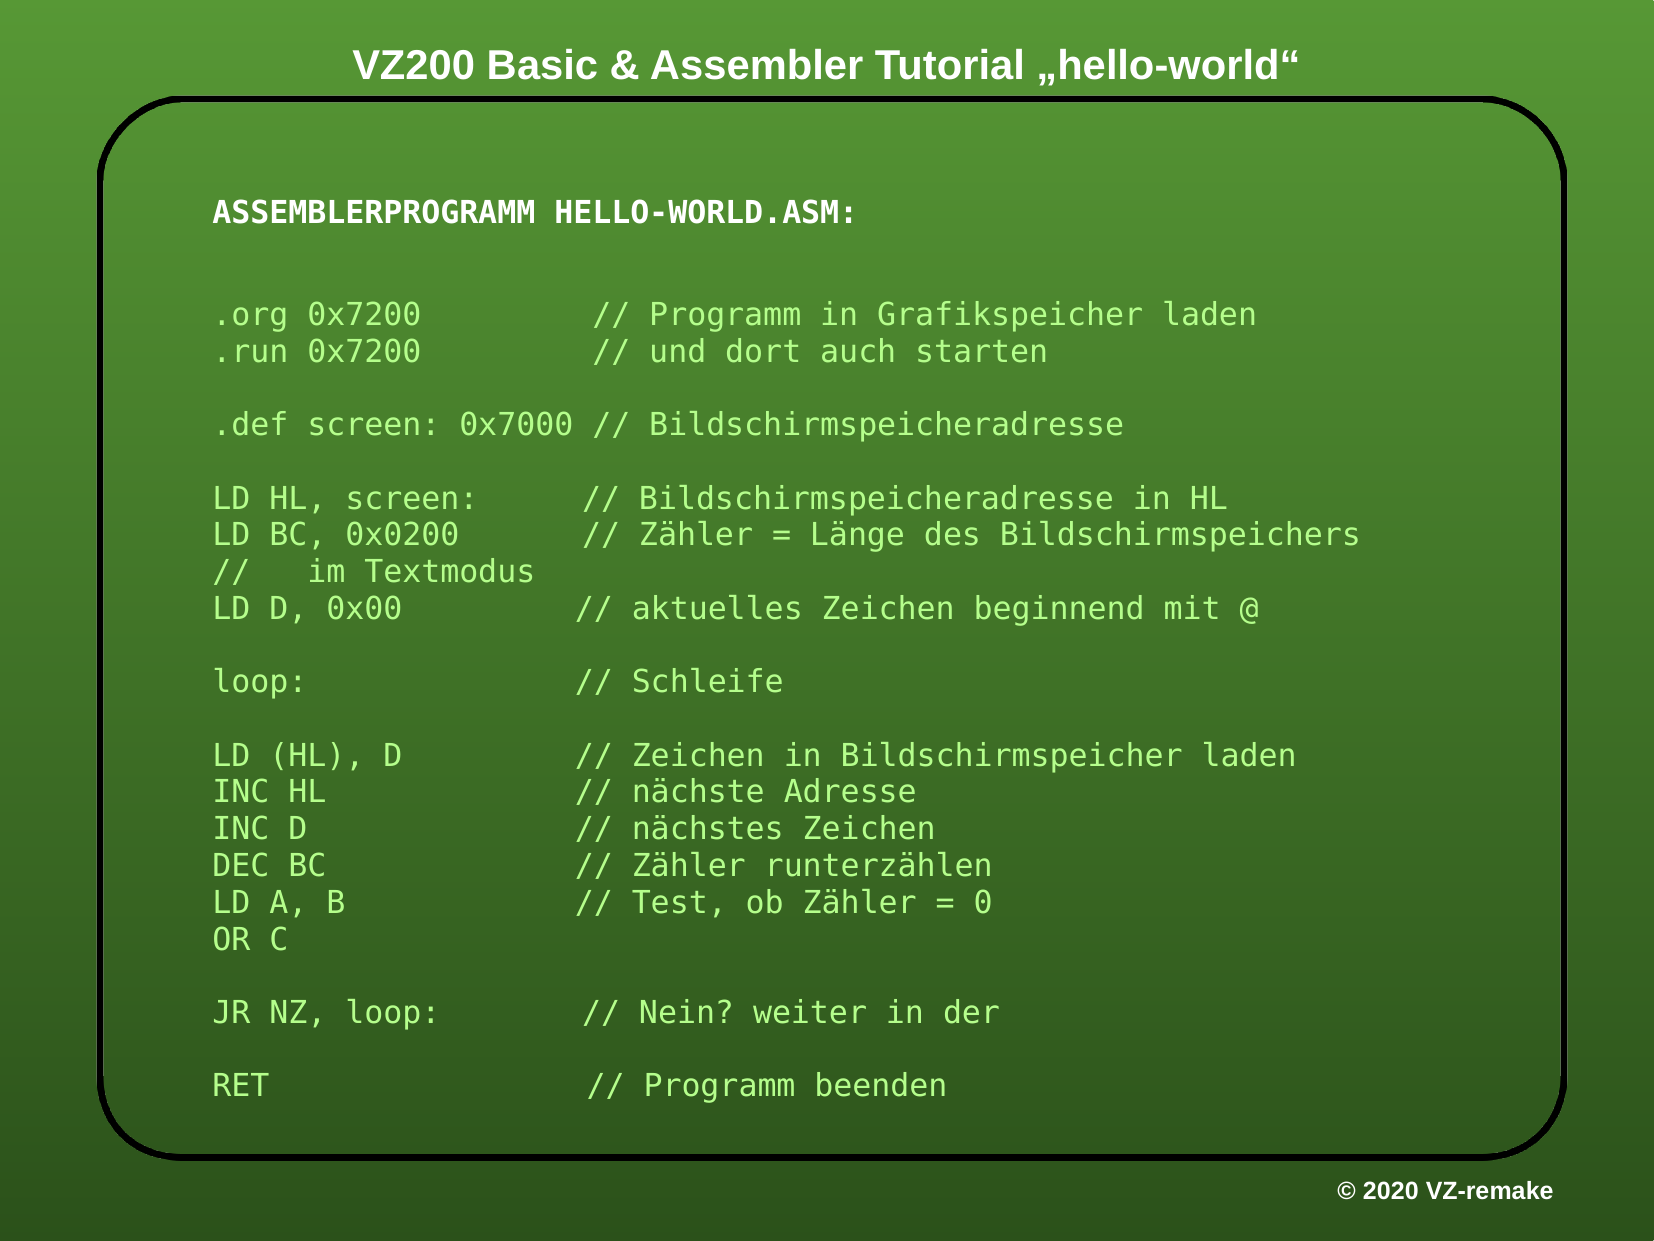

VZ200 Basic & Assembler Tutorial „hello-world“
# ASSEMBLERPROGRAMM HELLO-WORLD.ASM:
.org 0x7200 // Programm in Grafikspeicher laden
.run 0x7200 // und dort auch starten
.def screen: 0x7000 // Bildschirmspeicheradresse
LD HL, screen:		 // Bildschirmspeicheradresse in HL
LD BC, 0x0200		 // Zähler = Länge des Bildschirmspeichers
// im Textmodus
LD D, 0x00		 // aktuelles Zeichen beginnend mit @
loop:			 // Schleife
LD (HL), D		 // Zeichen in Bildschirmspeicher laden
INC HL			 // nächste Adresse
INC D			 // nächstes Zeichen
DEC BC			 // Zähler runterzählen
LD A, B			 // Test, ob Zähler = 0
OR C
JR NZ, loop:		 // Nein? weiter in der
RET				 // Programm beenden